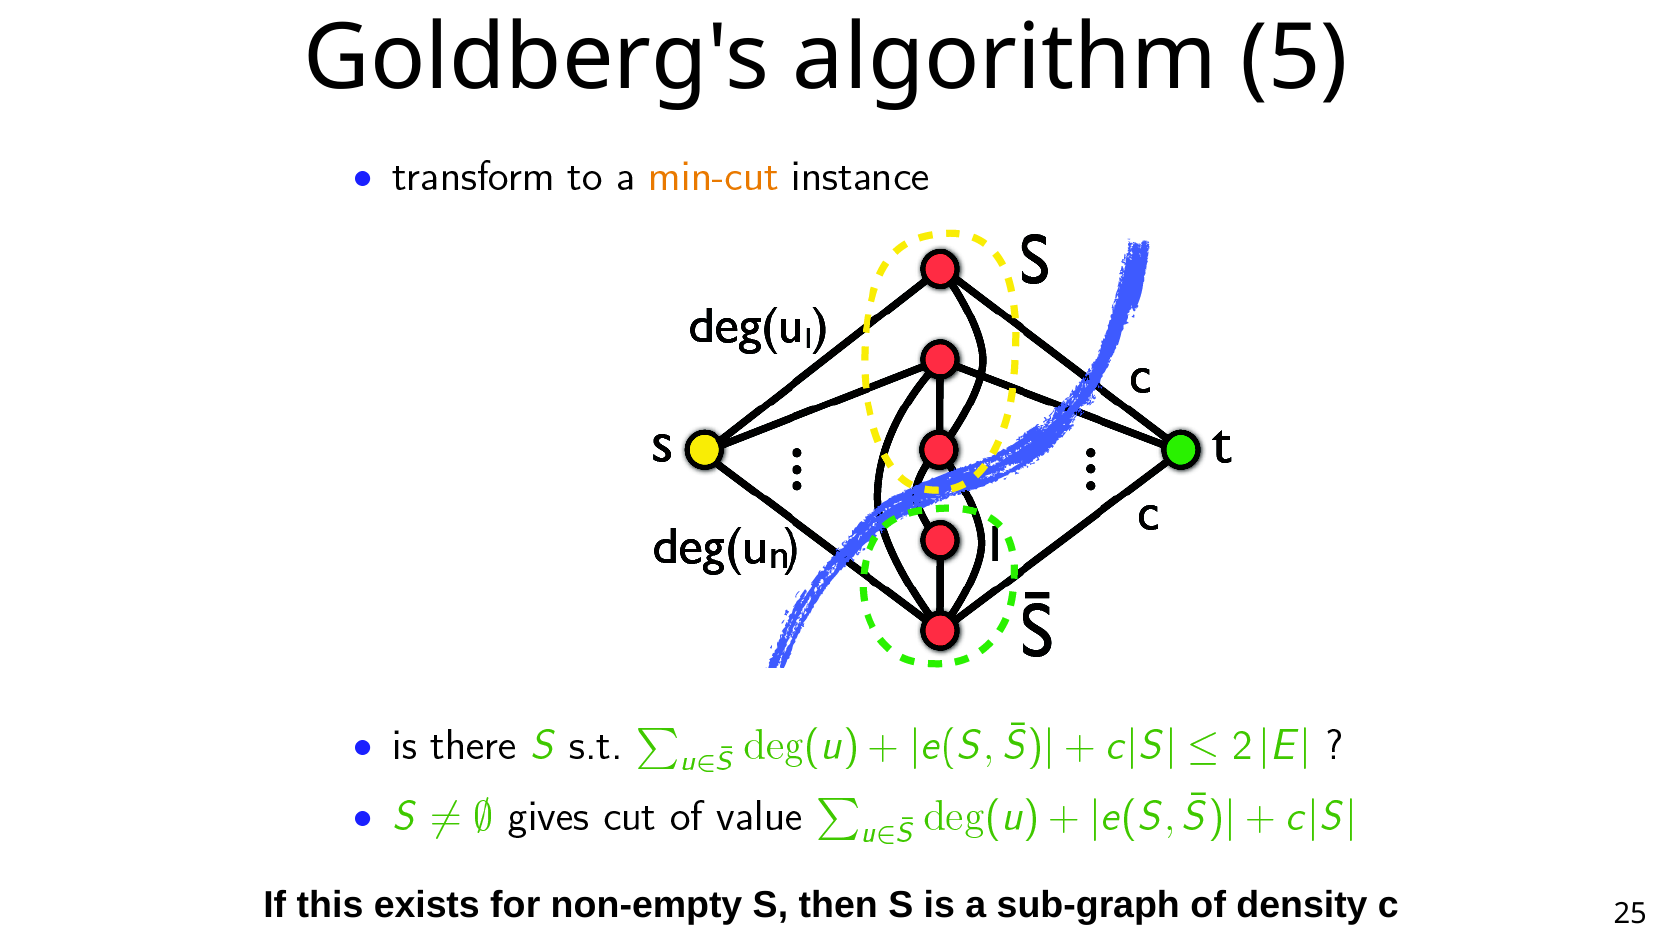

# Goldberg's algorithm (5)
If this exists for non-empty S, then S is a sub-graph of density c
25